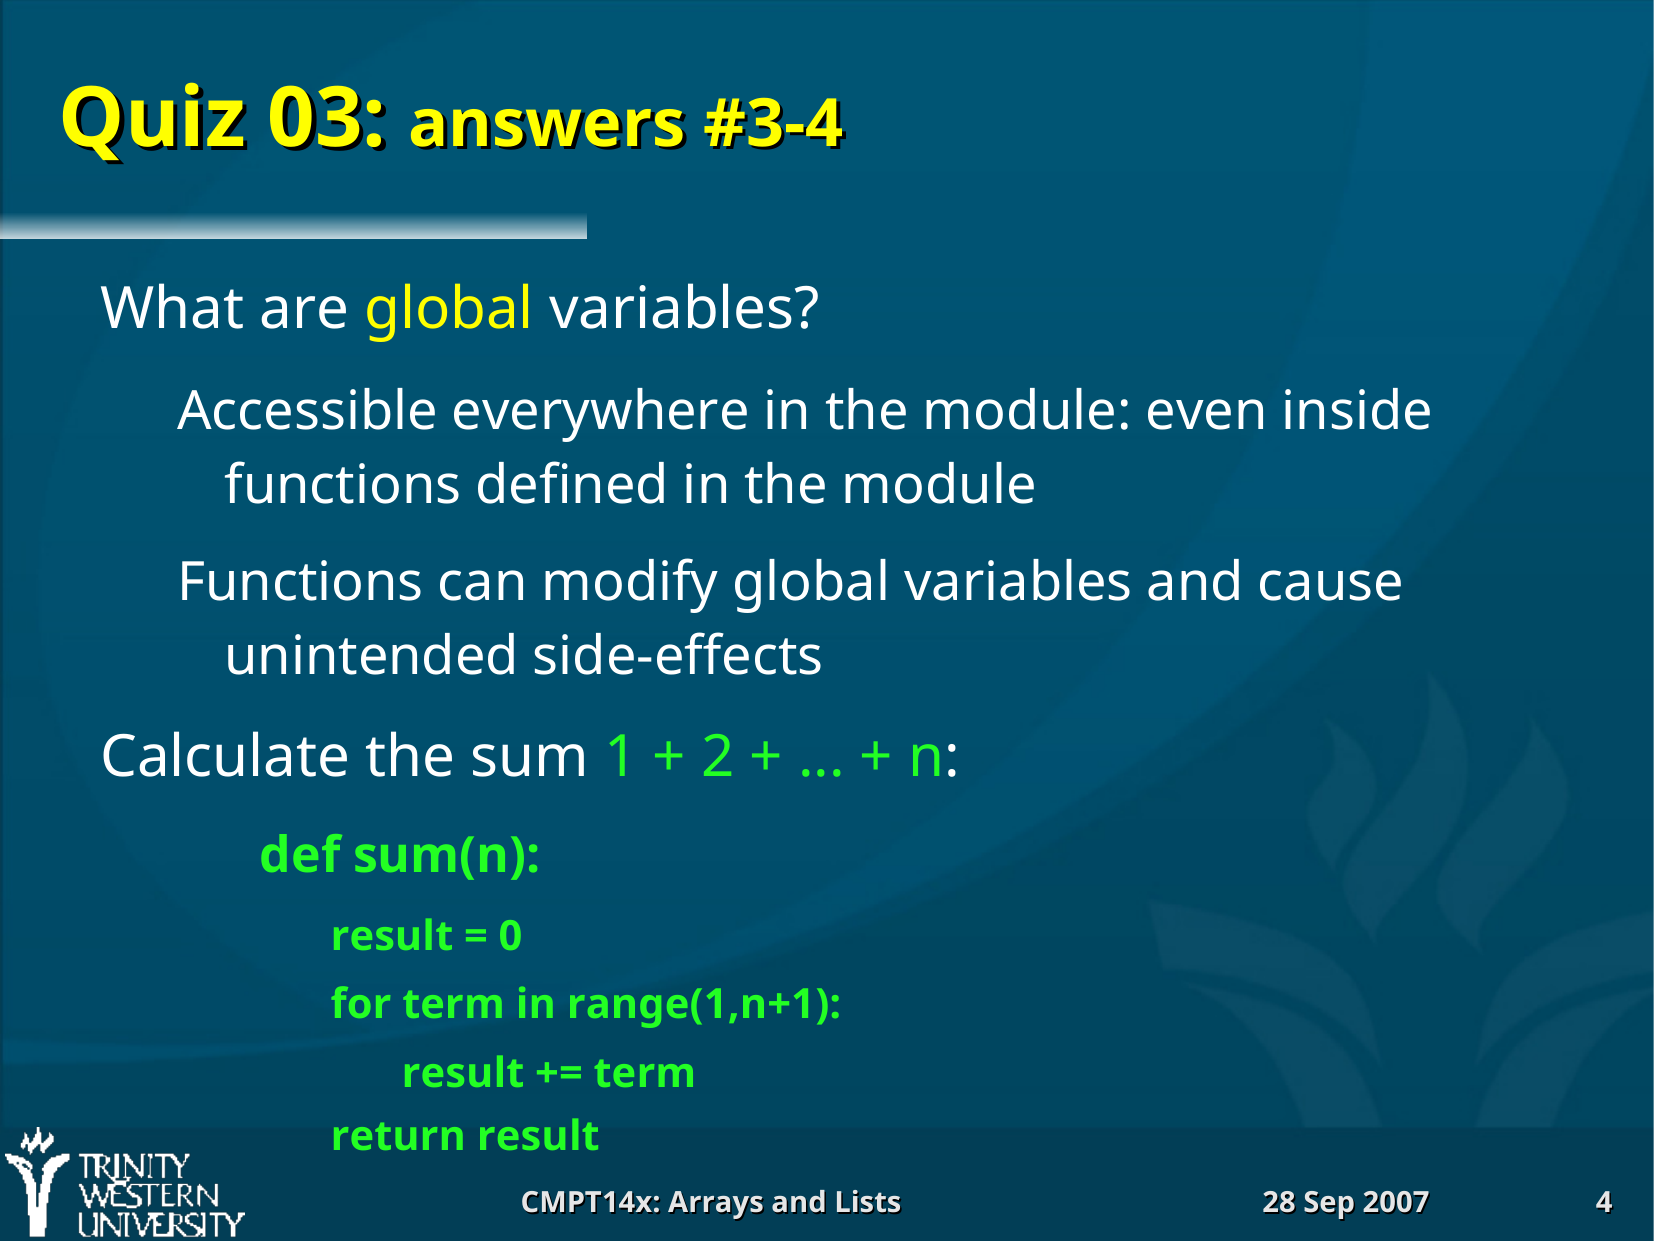

# Quiz 03: answers #3-4
What are global variables?
Accessible everywhere in the module: even inside functions defined in the module
Functions can modify global variables and cause unintended side-effects
Calculate the sum 1 + 2 + ... + n:
def sum(n):
result = 0
for term in range(1,n+1):
result += term
return result
CMPT14x: Arrays and Lists
28 Sep 2007
4